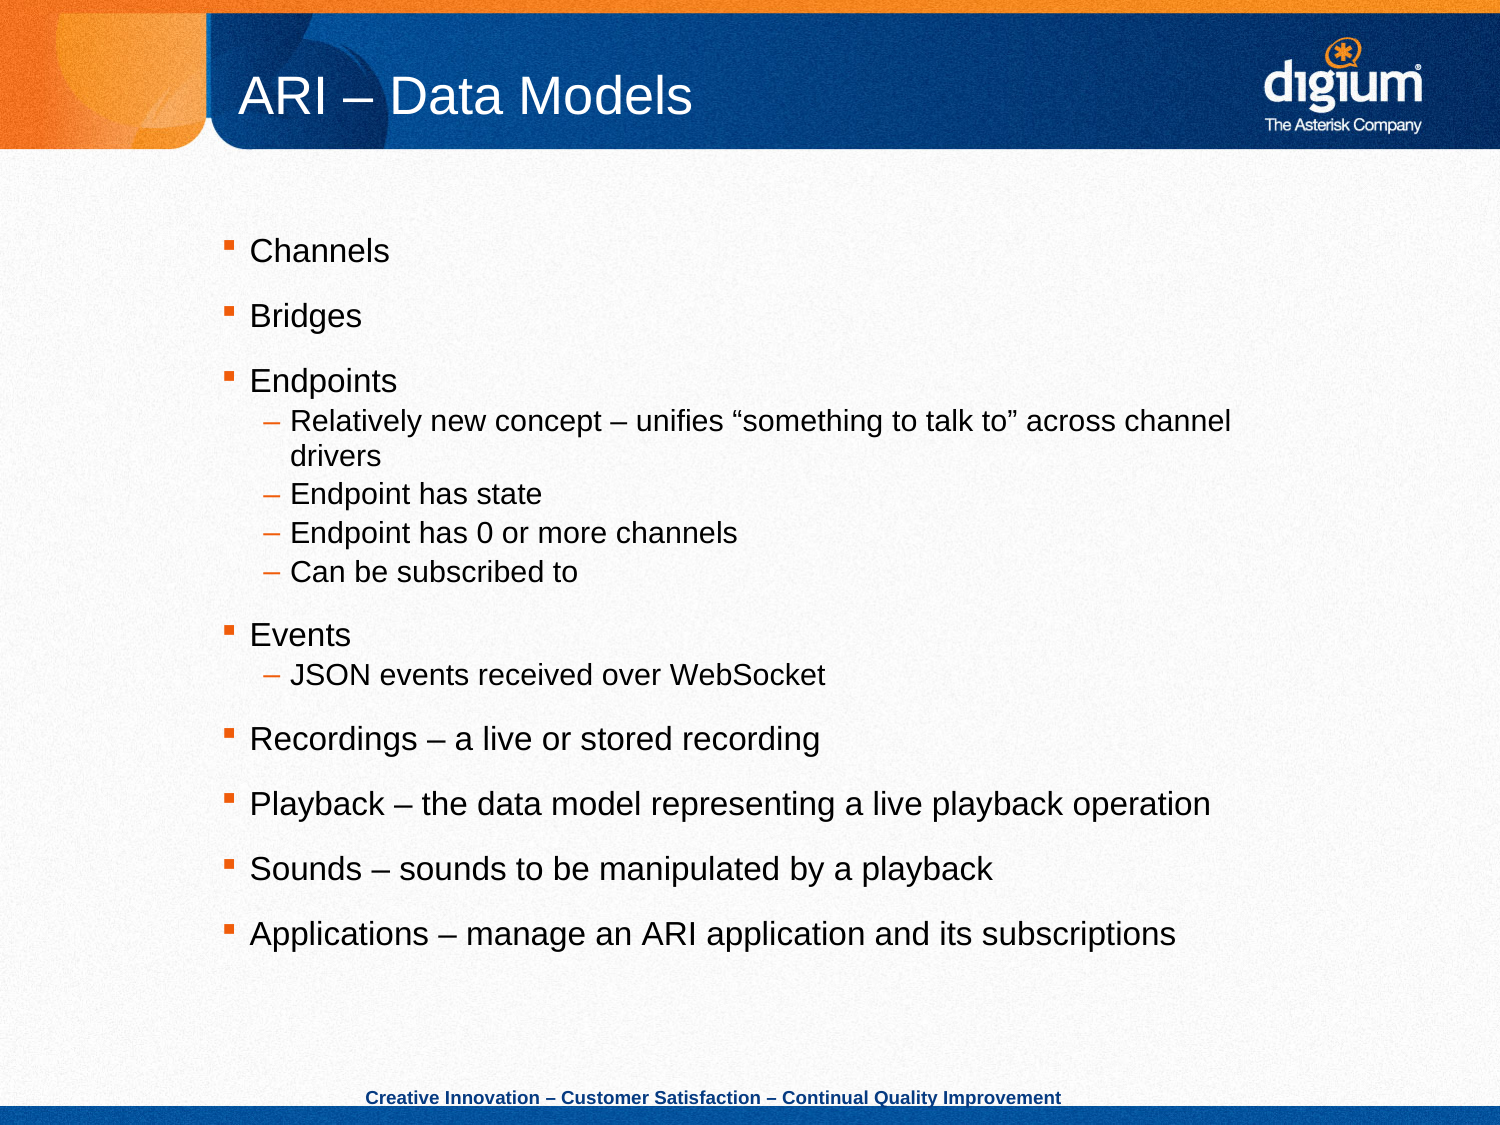

# ARI – Data Models
Channels
Bridges
Endpoints
Relatively new concept – unifies “something to talk to” across channel drivers
Endpoint has state
Endpoint has 0 or more channels
Can be subscribed to
Events
JSON events received over WebSocket
Recordings – a live or stored recording
Playback – the data model representing a live playback operation
Sounds – sounds to be manipulated by a playback
Applications – manage an ARI application and its subscriptions